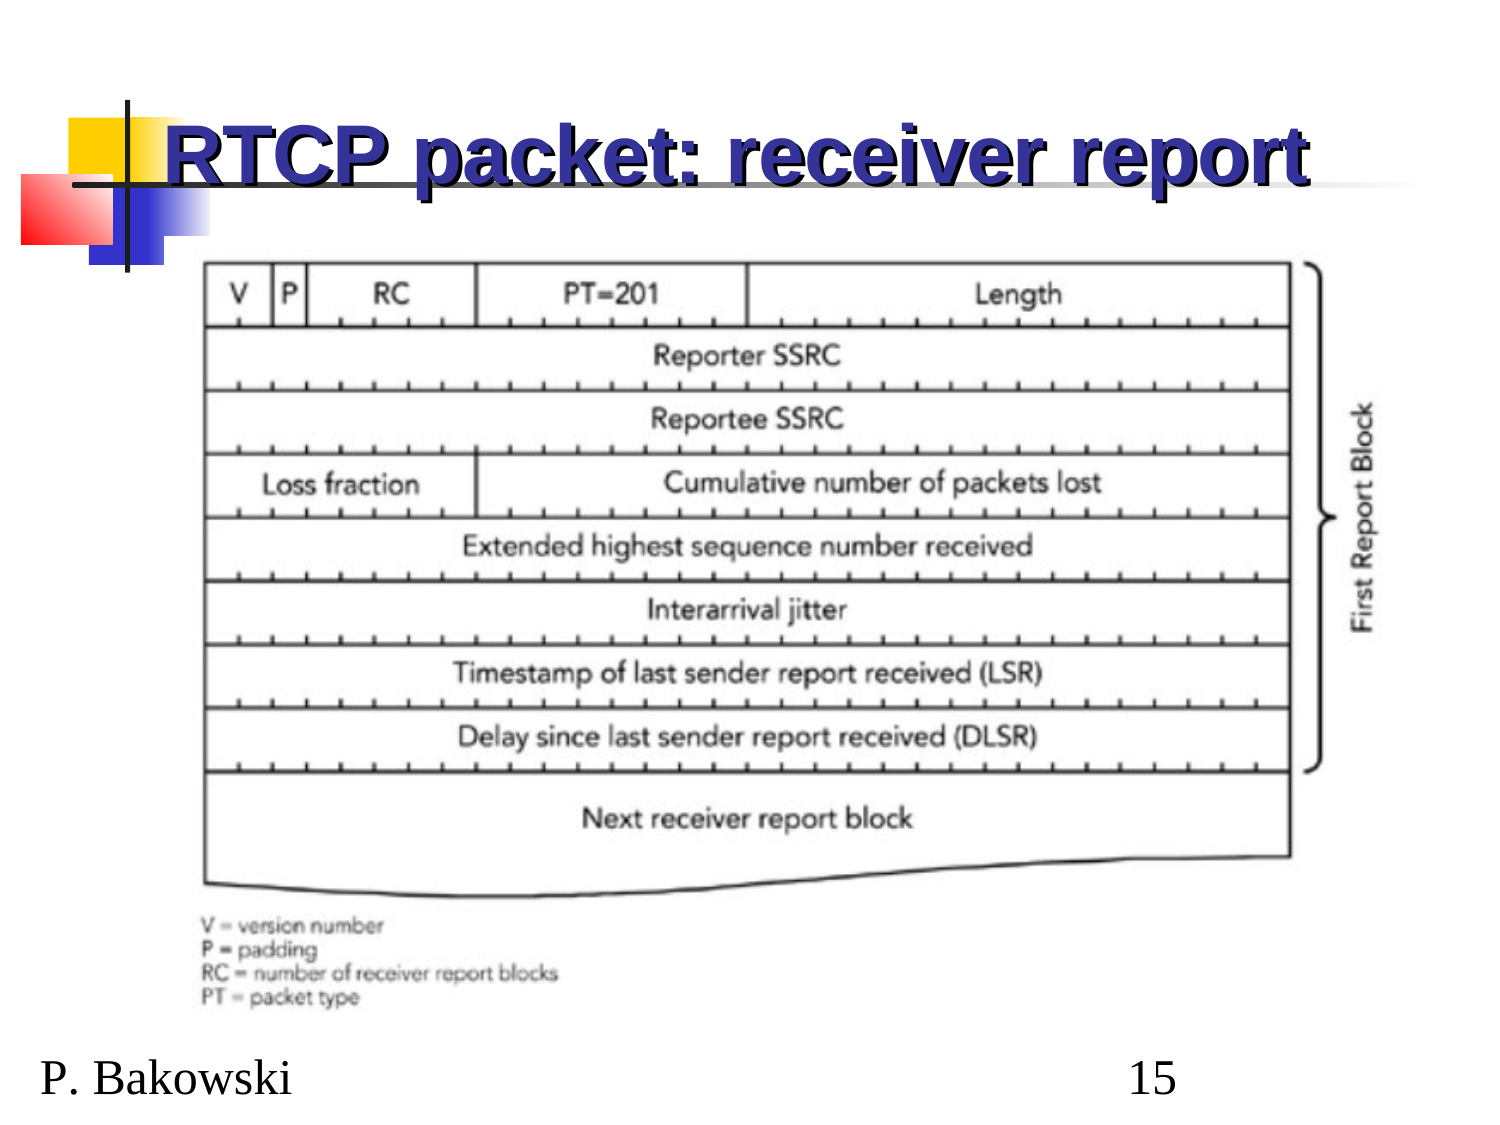

# RTCP packet: receiver report
P.Bakowski
15